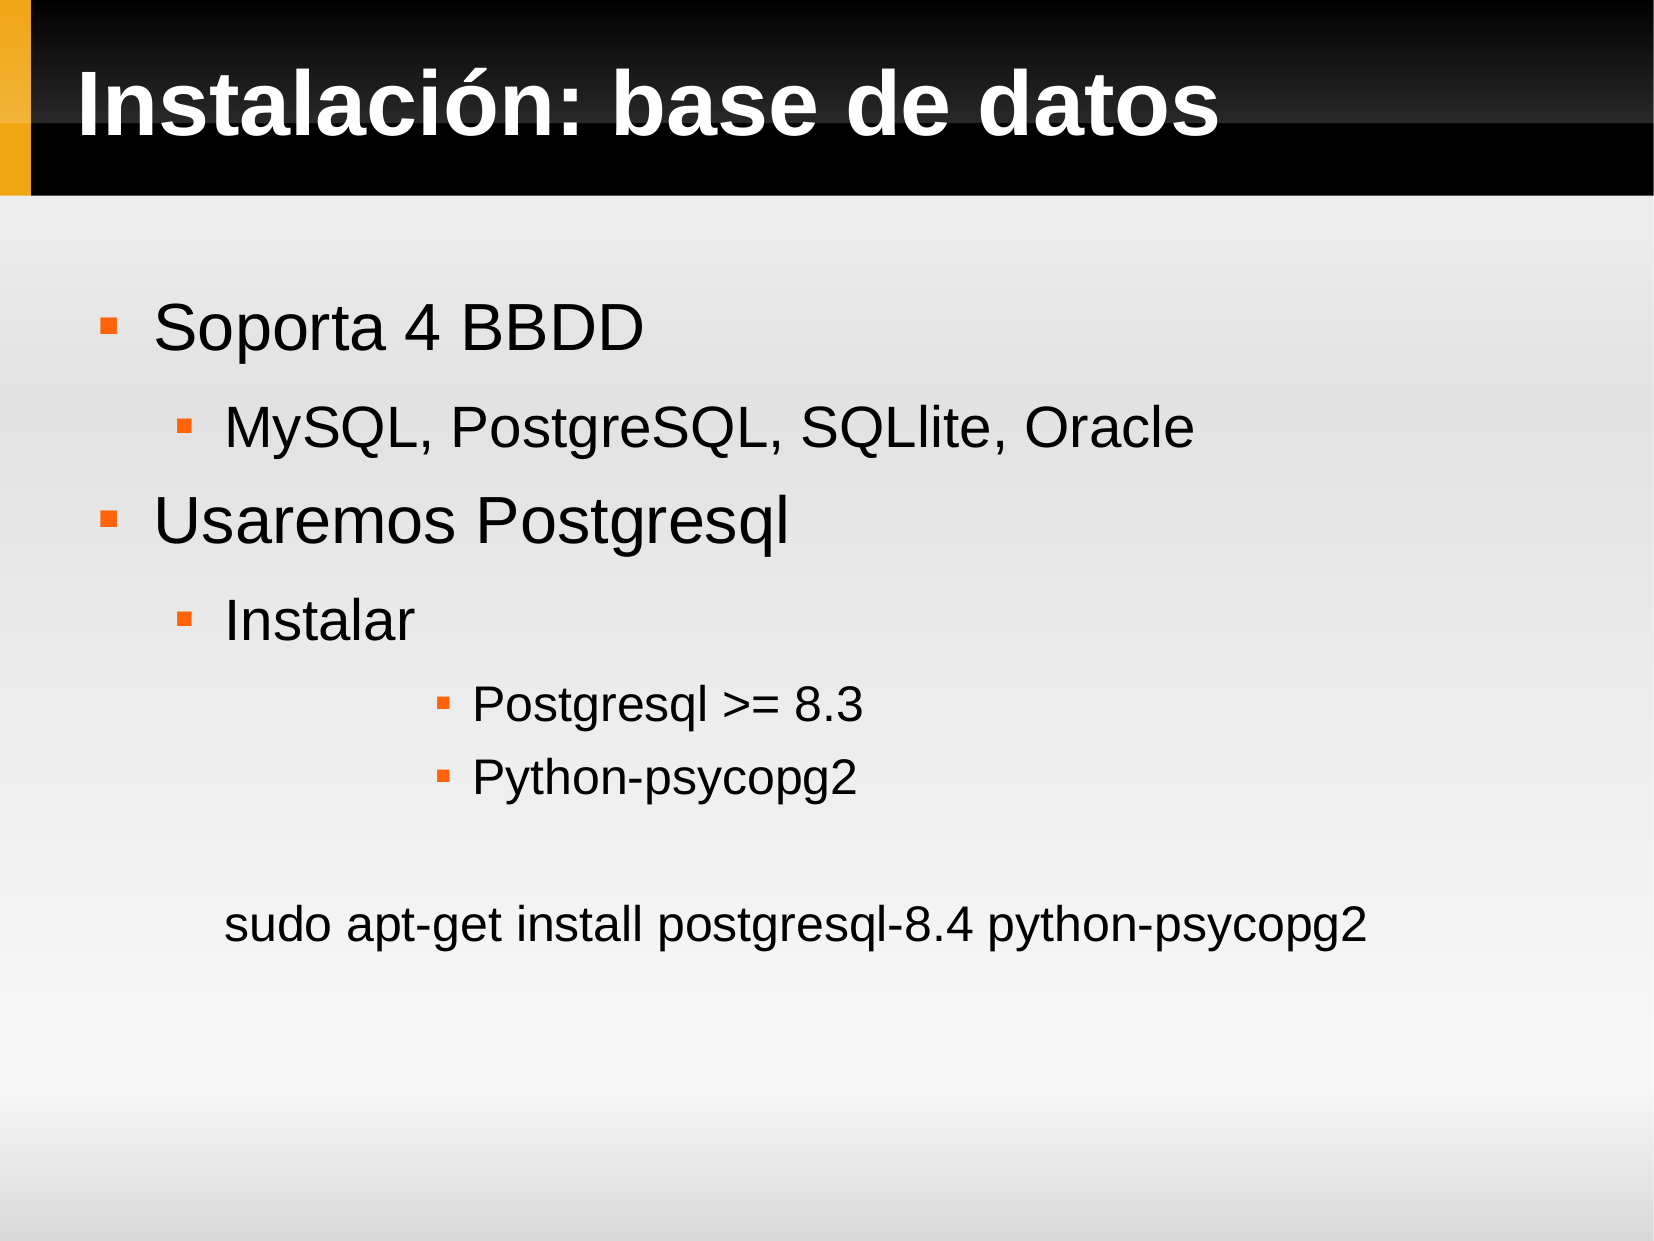

# Instalación: base de datos
Soporta 4 BBDD
MySQL, PostgreSQL, SQLlite, Oracle
Usaremos Postgresql
Instalar
Postgresql >= 8.3
Python-psycopg2
sudo apt-get install postgresql-8.4 python-psycopg2